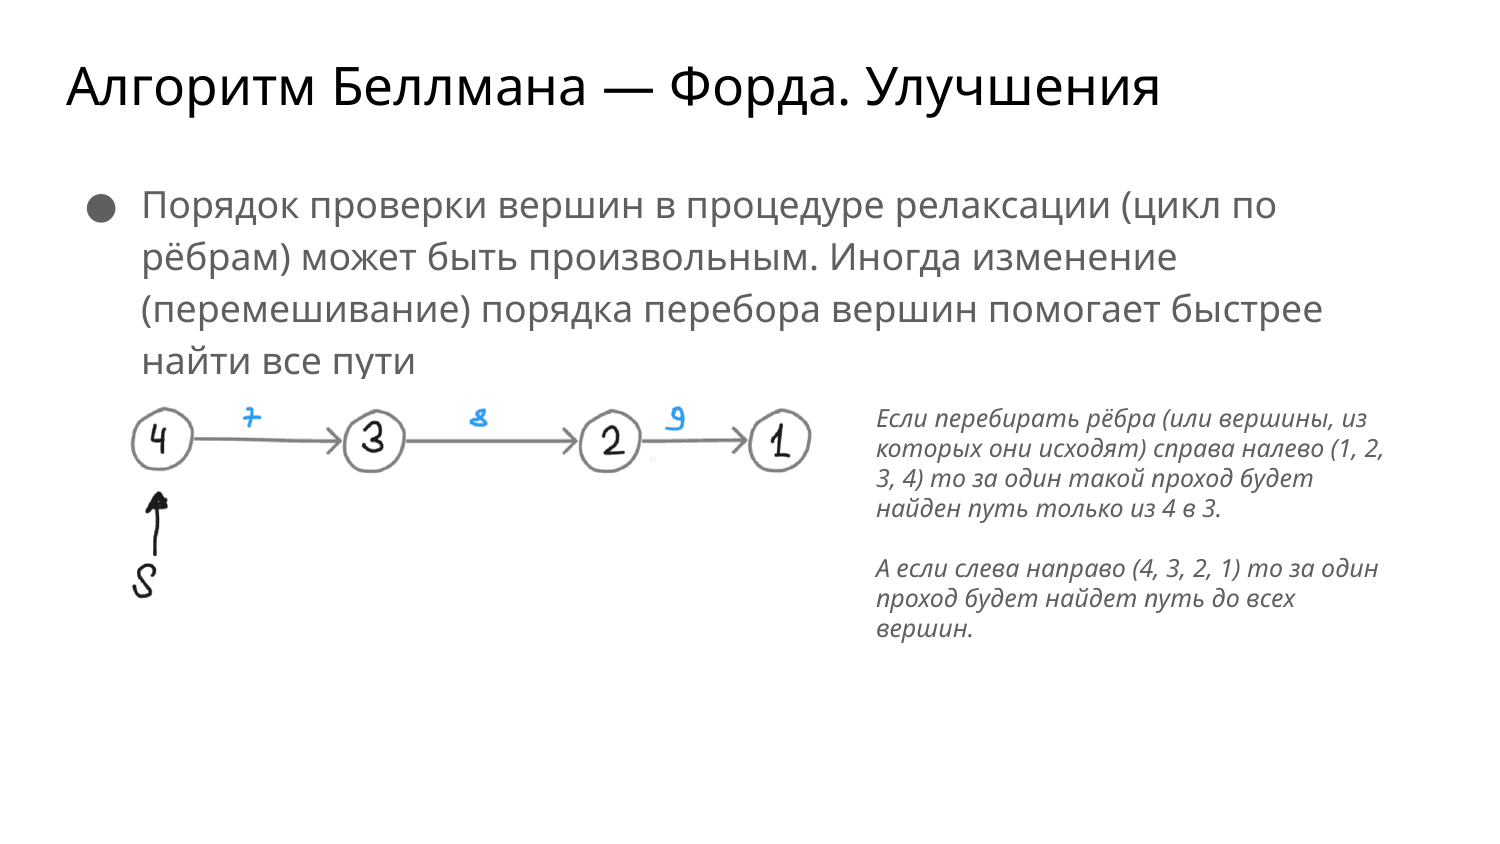

# Алгоритм Беллмана — Форда. Улучшения
Порядок проверки вершин в процедуре релаксации (цикл по рёбрам) может быть произвольным. Иногда изменение (перемешивание) порядка перебора вершин помогает быстрее найти все пути
Если перебирать рёбра (или вершины, из которых они исходят) справа налево (1, 2, 3, 4) то за один такой проход будет найден путь только из 4 в 3.
А если слева направо (4, 3, 2, 1) то за один проход будет найдет путь до всех вершин.